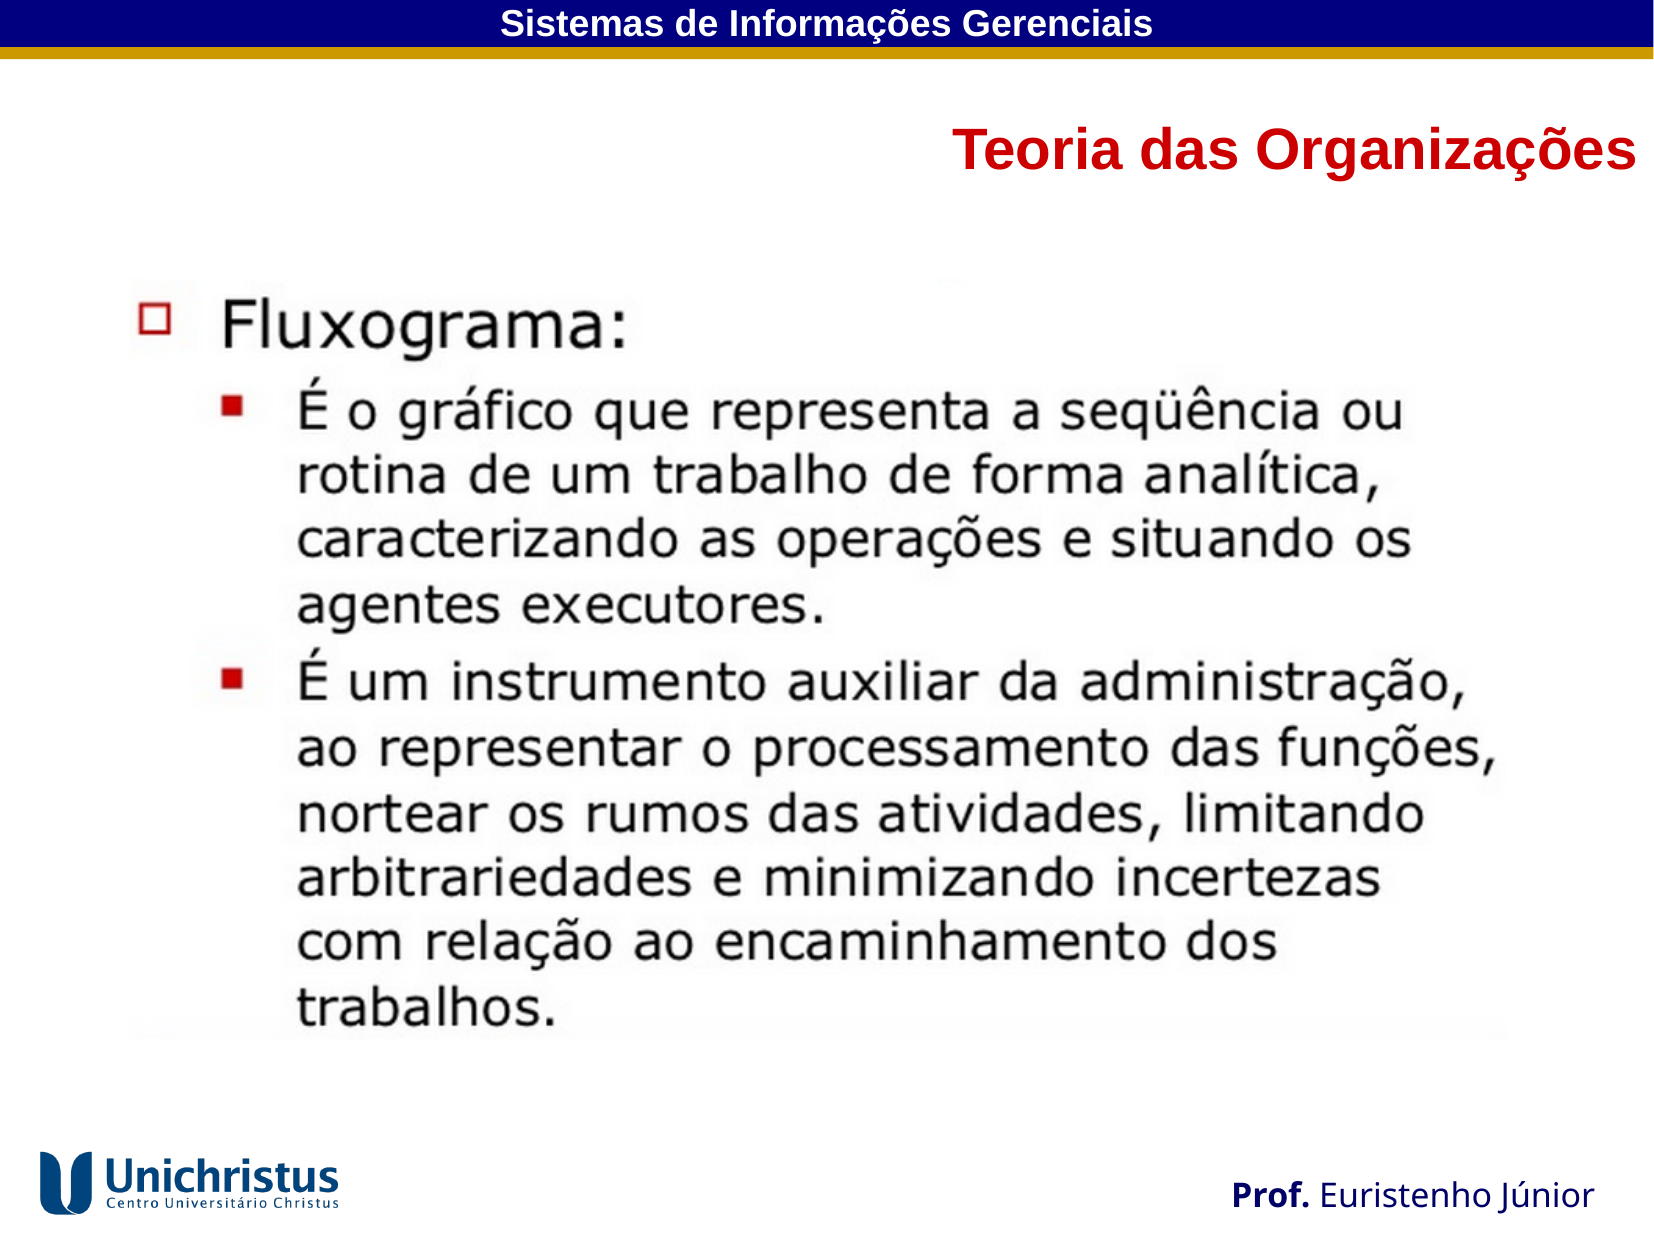

Sistemas de Informações Gerenciais
Teoria das Organizações
Prof. Euristenho Júnior